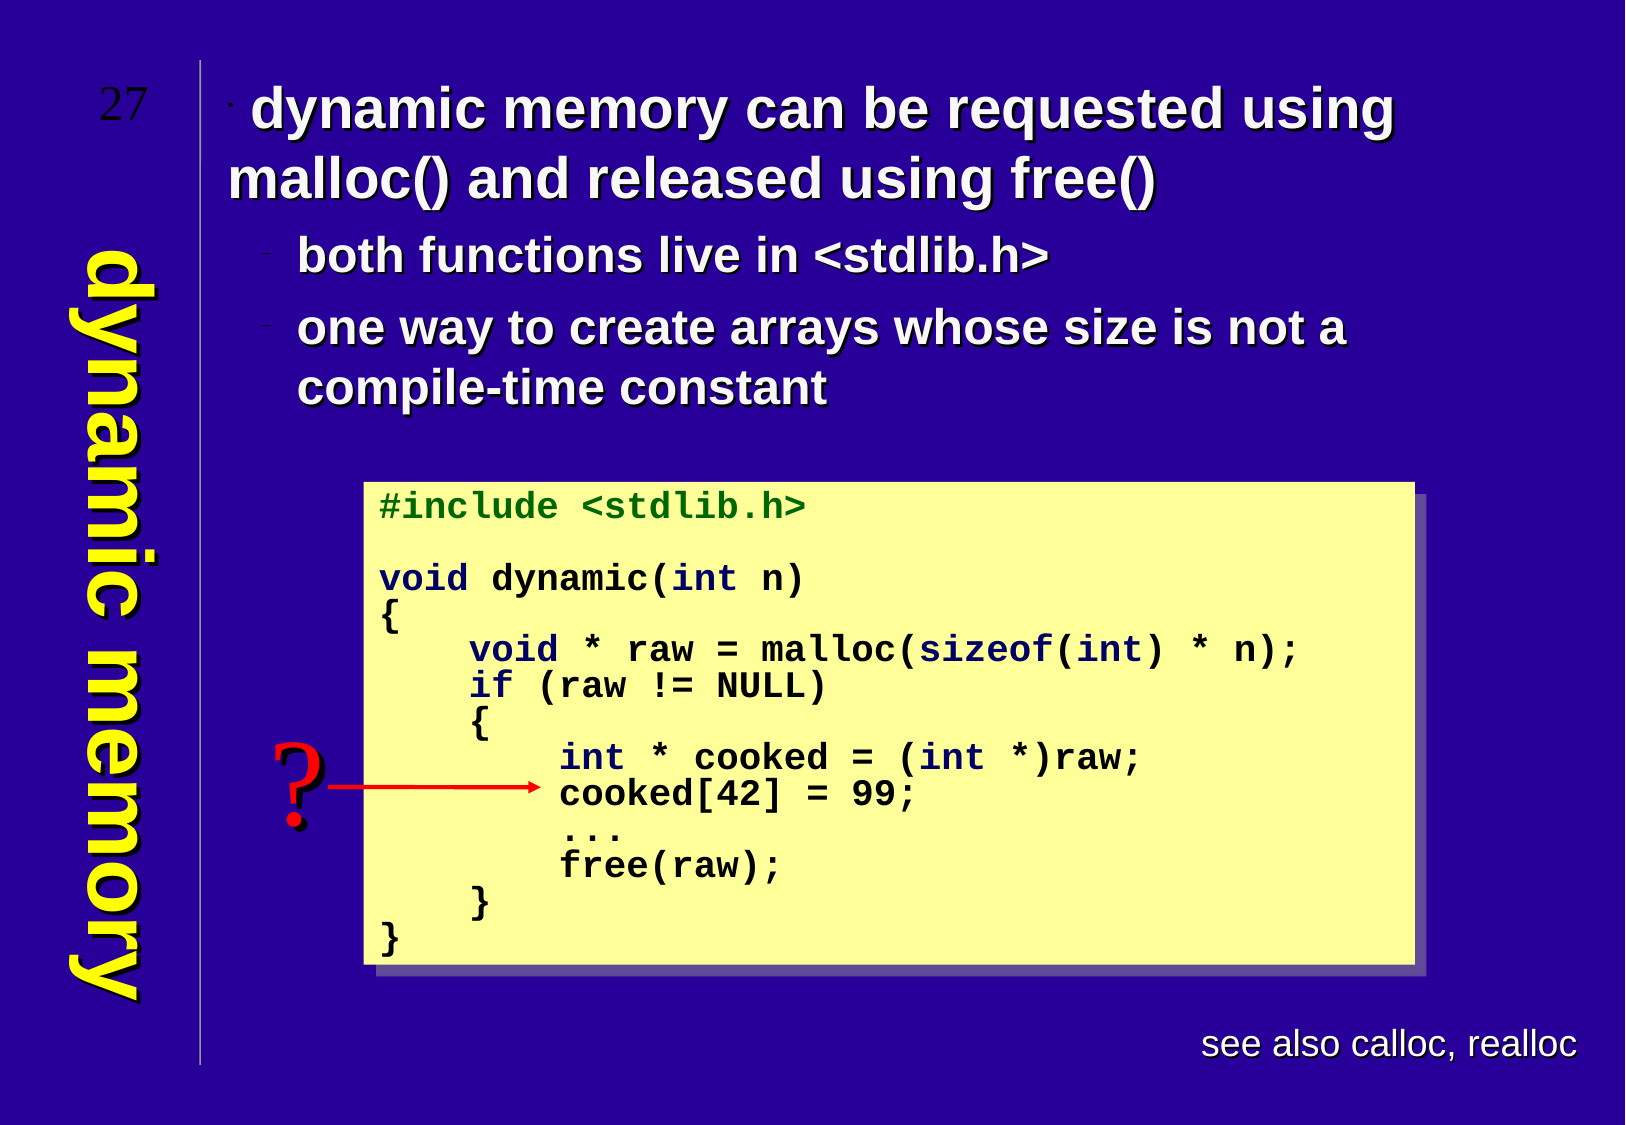

27
 dynamic memory can be requested using malloc() and released using free()
both functions live in <stdlib.h>
one way to create arrays whose size is not a compile-time constant
# dynamic memory
#include <stdlib.h>
void dynamic(int n)
{
 void * raw = malloc(sizeof(int) * n);
 if (raw != NULL)
 {
 int * cooked = (int *)raw;
 cooked[42] = 99;
 ...
 free(raw);
 }
}
?
see also calloc, realloc